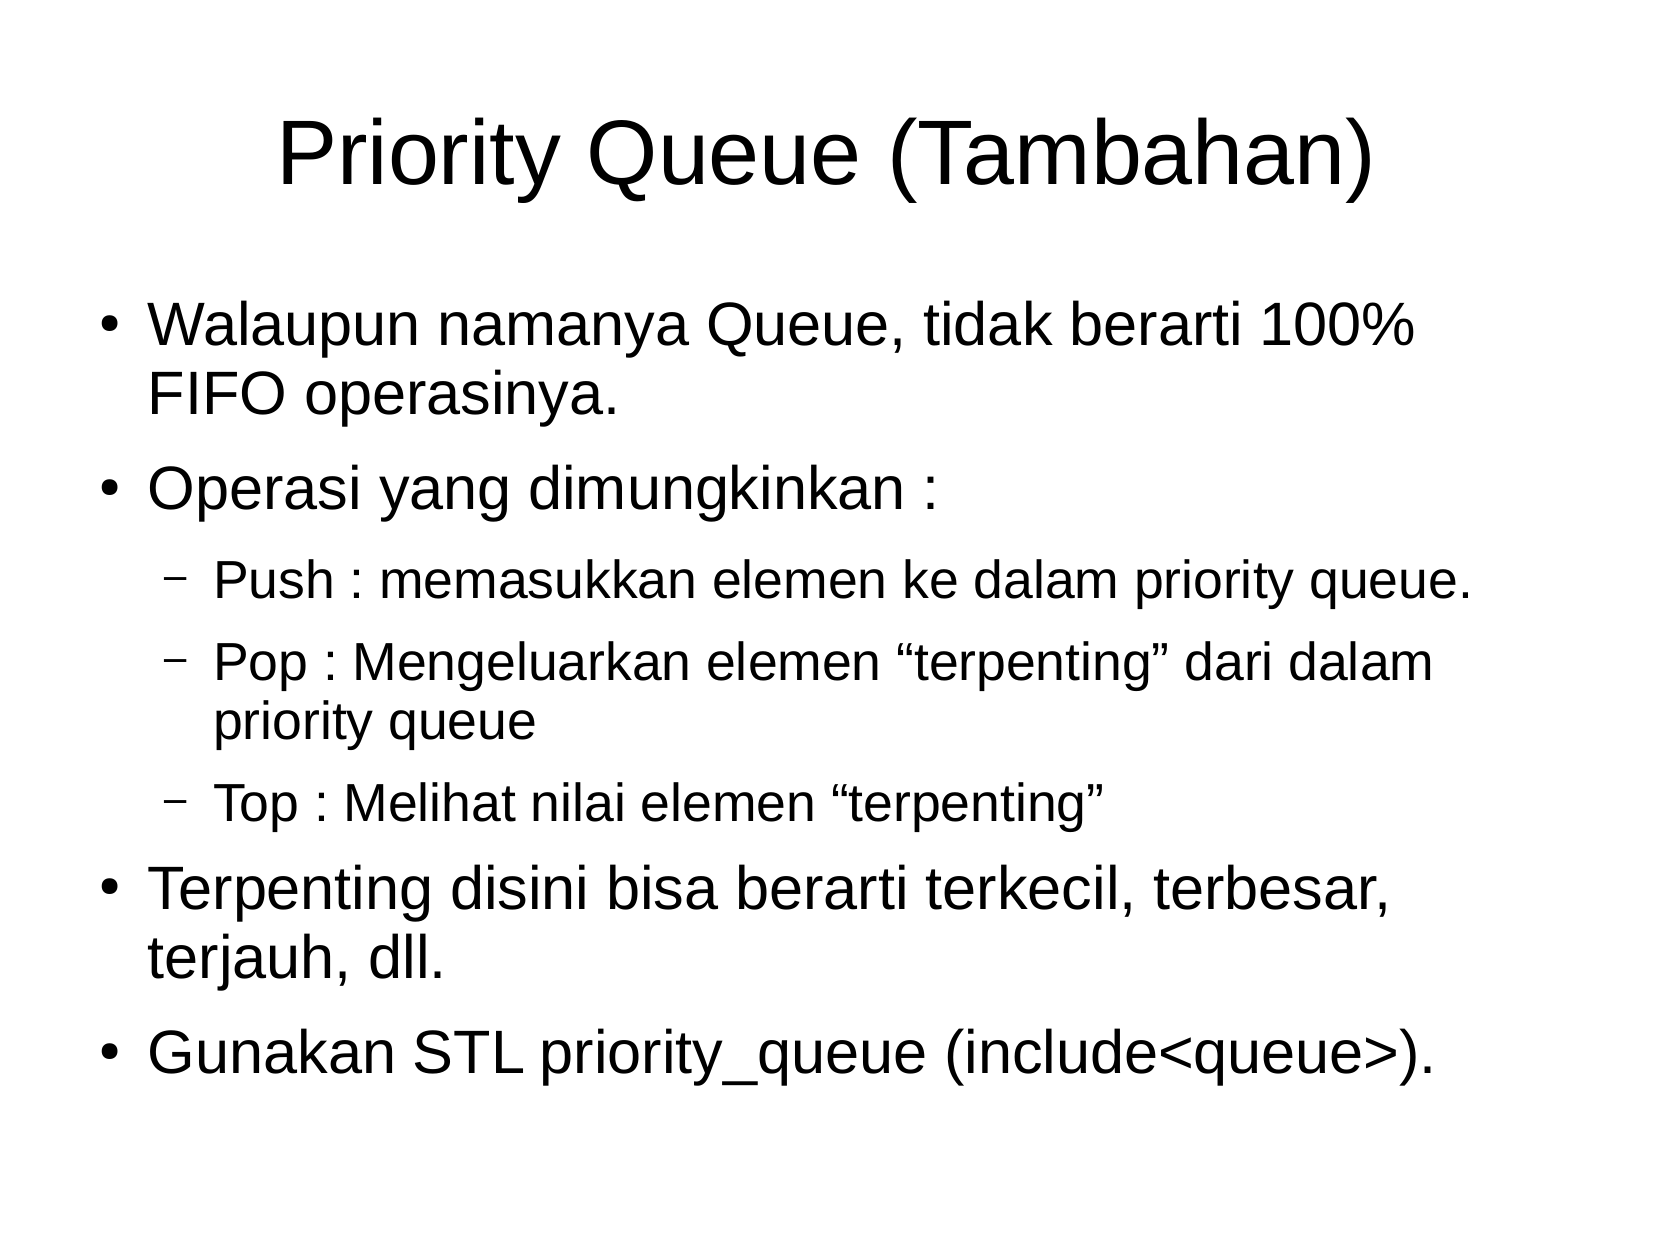

# Priority Queue (Tambahan)
Walaupun namanya Queue, tidak berarti 100% FIFO operasinya.
Operasi yang dimungkinkan :
Push : memasukkan elemen ke dalam priority queue.
Pop : Mengeluarkan elemen “terpenting” dari dalam priority queue
Top : Melihat nilai elemen “terpenting”
Terpenting disini bisa berarti terkecil, terbesar, terjauh, dll.
Gunakan STL priority_queue (include<queue>).